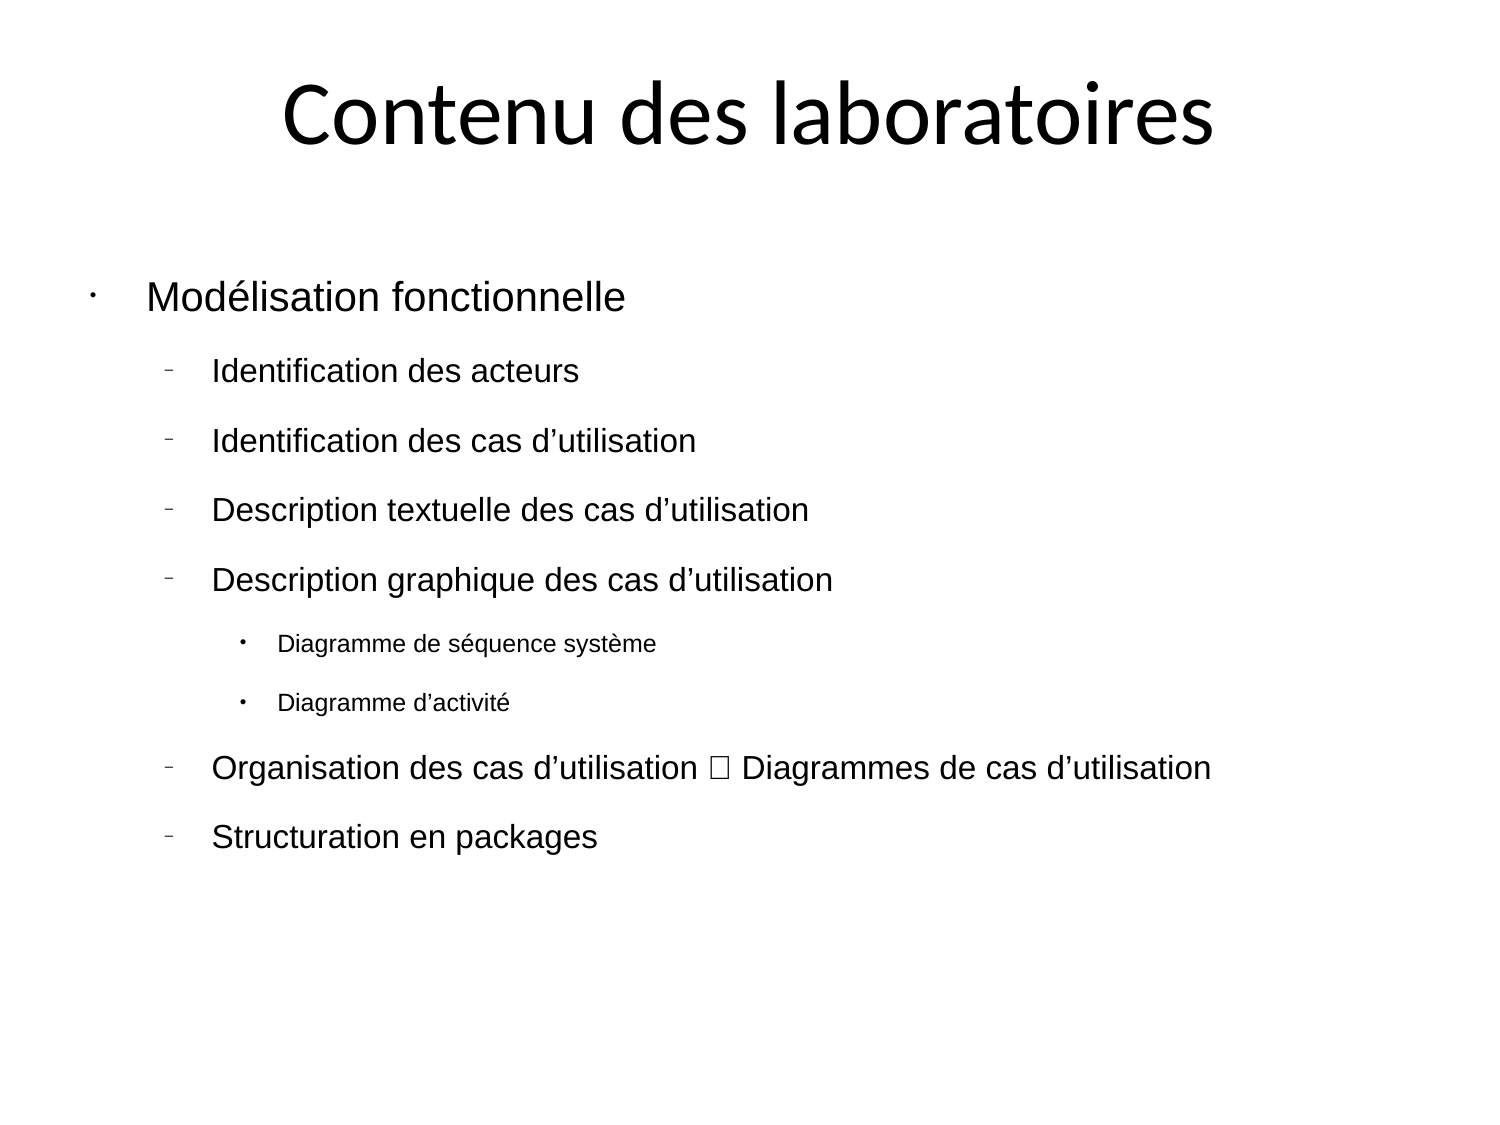

# Contenu des laboratoires
Modélisation fonctionnelle
Identification des acteurs
Identification des cas d’utilisation
Description textuelle des cas d’utilisation
Description graphique des cas d’utilisation
Diagramme de séquence système
Diagramme d’activité
Organisation des cas d’utilisation  Diagrammes de cas d’utilisation
Structuration en packages